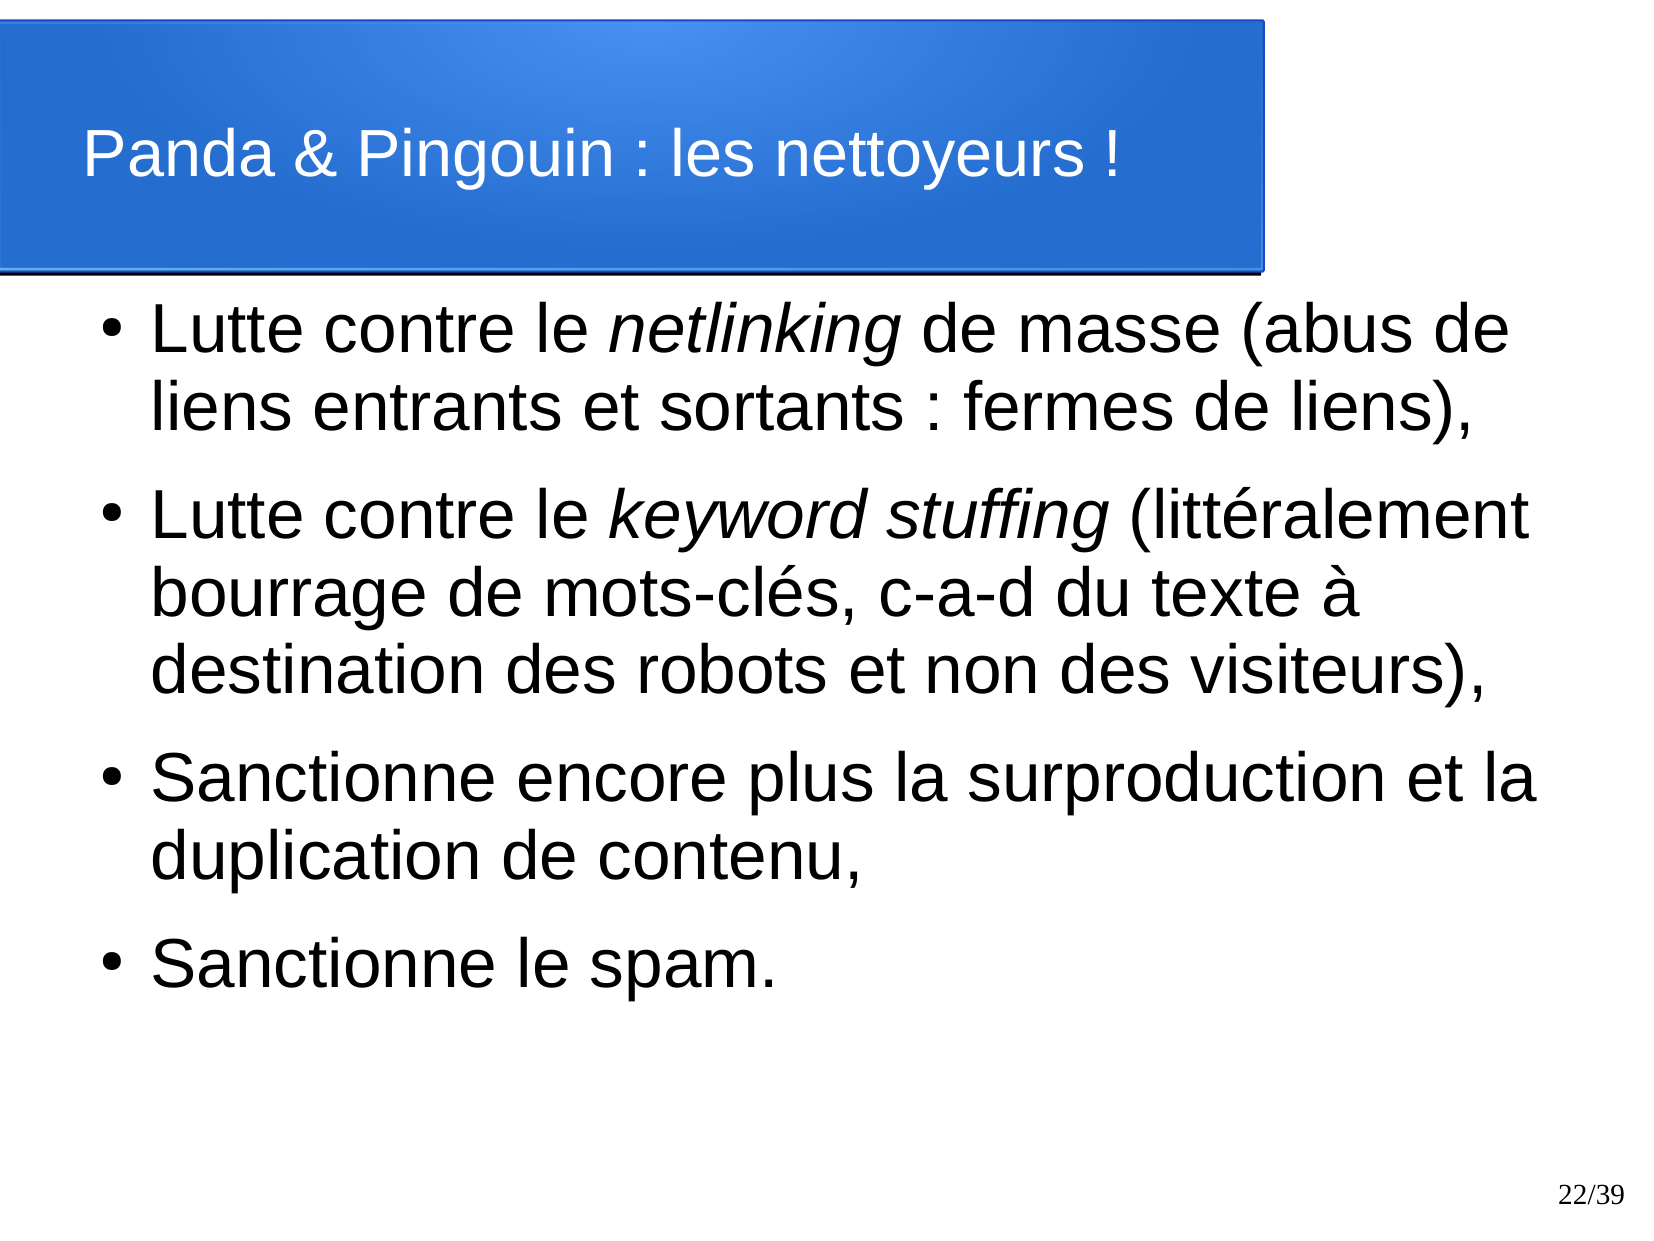

# Panda & Pingouin : les nettoyeurs !
Lutte contre le netlinking de masse (abus de liens entrants et sortants : fermes de liens),
Lutte contre le keyword stuffing (littéralement bourrage de mots-clés, c-a-d du texte à destination des robots et non des visiteurs),
Sanctionne encore plus la surproduction et la duplication de contenu,
Sanctionne le spam.